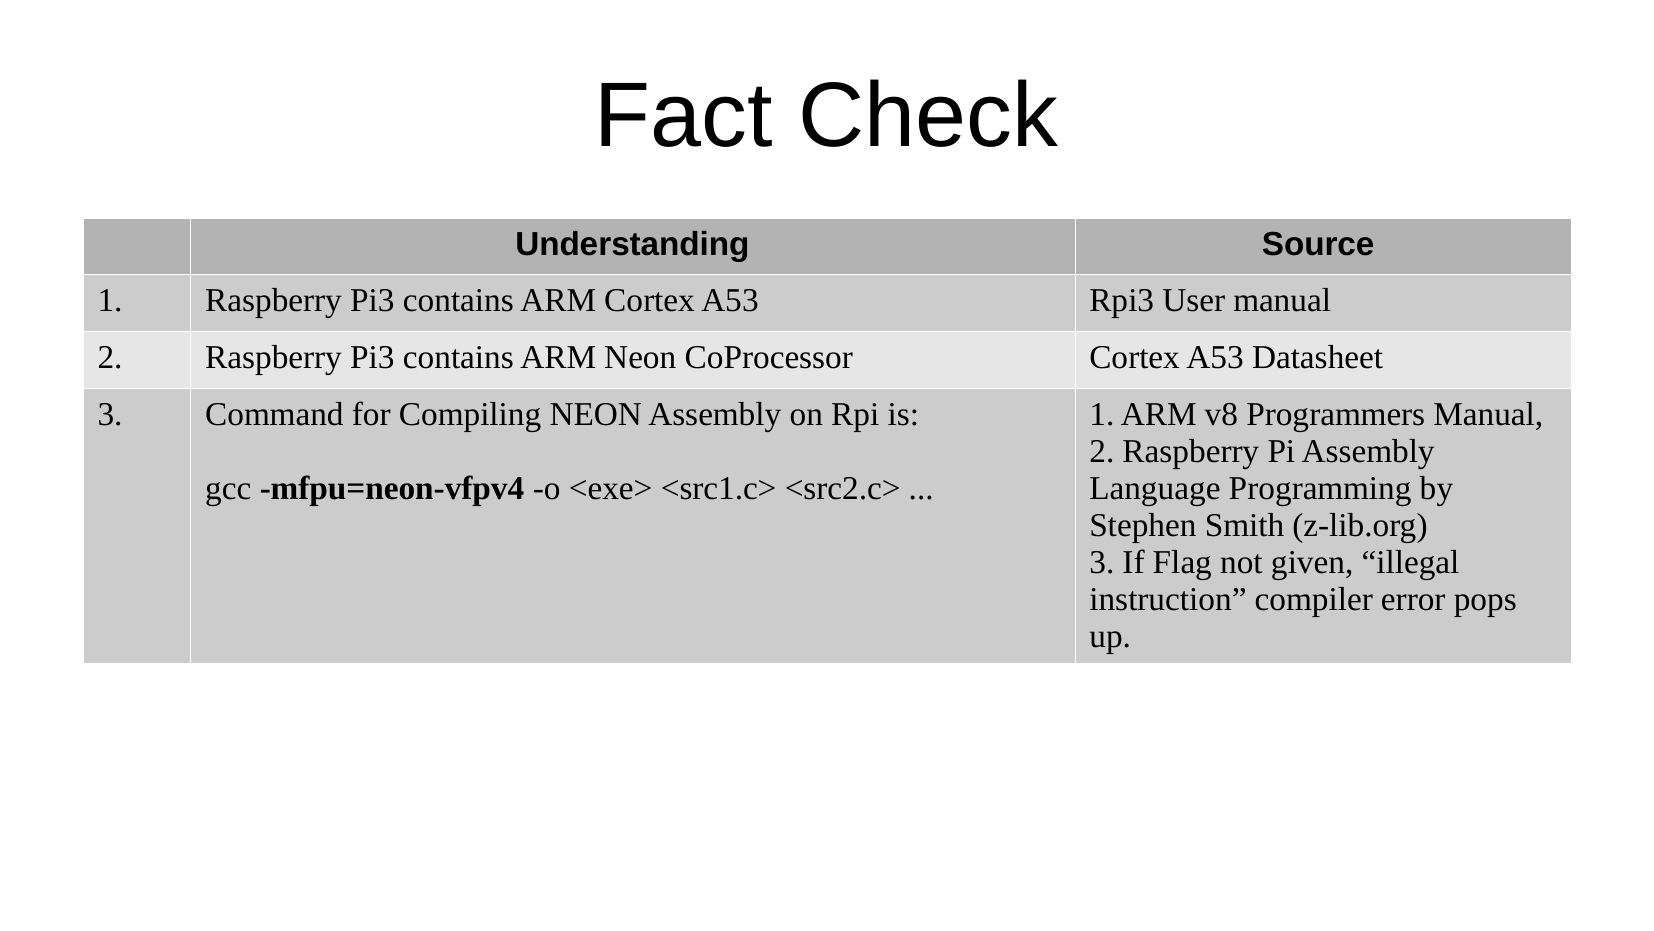

# Fact Check
| | Understanding | Source |
| --- | --- | --- |
| 1. | Raspberry Pi3 contains ARM Cortex A53 | Rpi3 User manual |
| 2. | Raspberry Pi3 contains ARM Neon CoProcessor | Cortex A53 Datasheet |
| 3. | Command for Compiling NEON Assembly on Rpi is: gcc -mfpu=neon-vfpv4 -o <exe> <src1.c> <src2.c> ... | 1. ARM v8 Programmers Manual, 2. Raspberry Pi Assembly Language Programming by Stephen Smith (z-lib.org) 3. If Flag not given, “illegal instruction” compiler error pops up. |